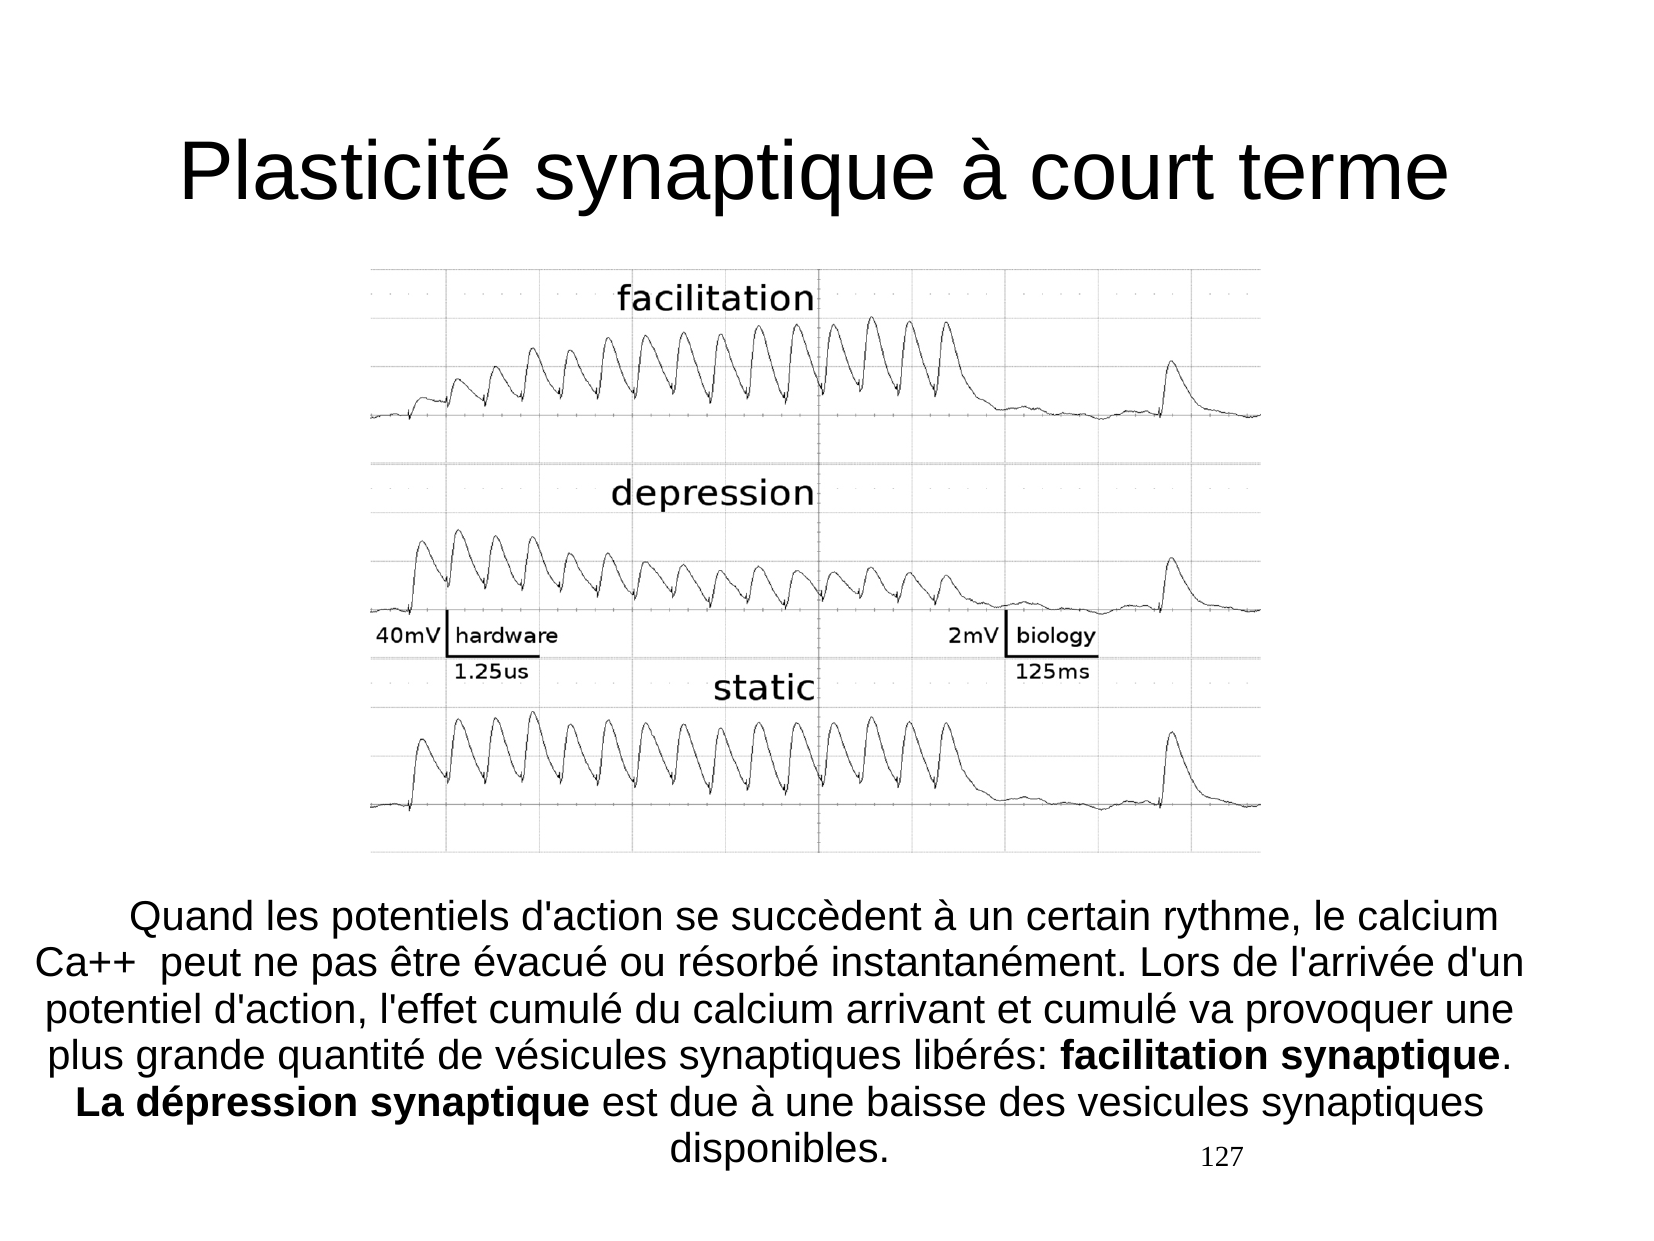

# Plasticité synaptique à court terme
 Quand les potentiels d'action se succèdent à un certain rythme, le calcium Ca++ peut ne pas être évacué ou résorbé instantanément. Lors de l'arrivée d'un potentiel d'action, l'effet cumulé du calcium arrivant et cumulé va provoquer une plus grande quantité de vésicules synaptiques libérés: facilitation synaptique.
La dépression synaptique est due à une baisse des vesicules synaptiques disponibles.
127